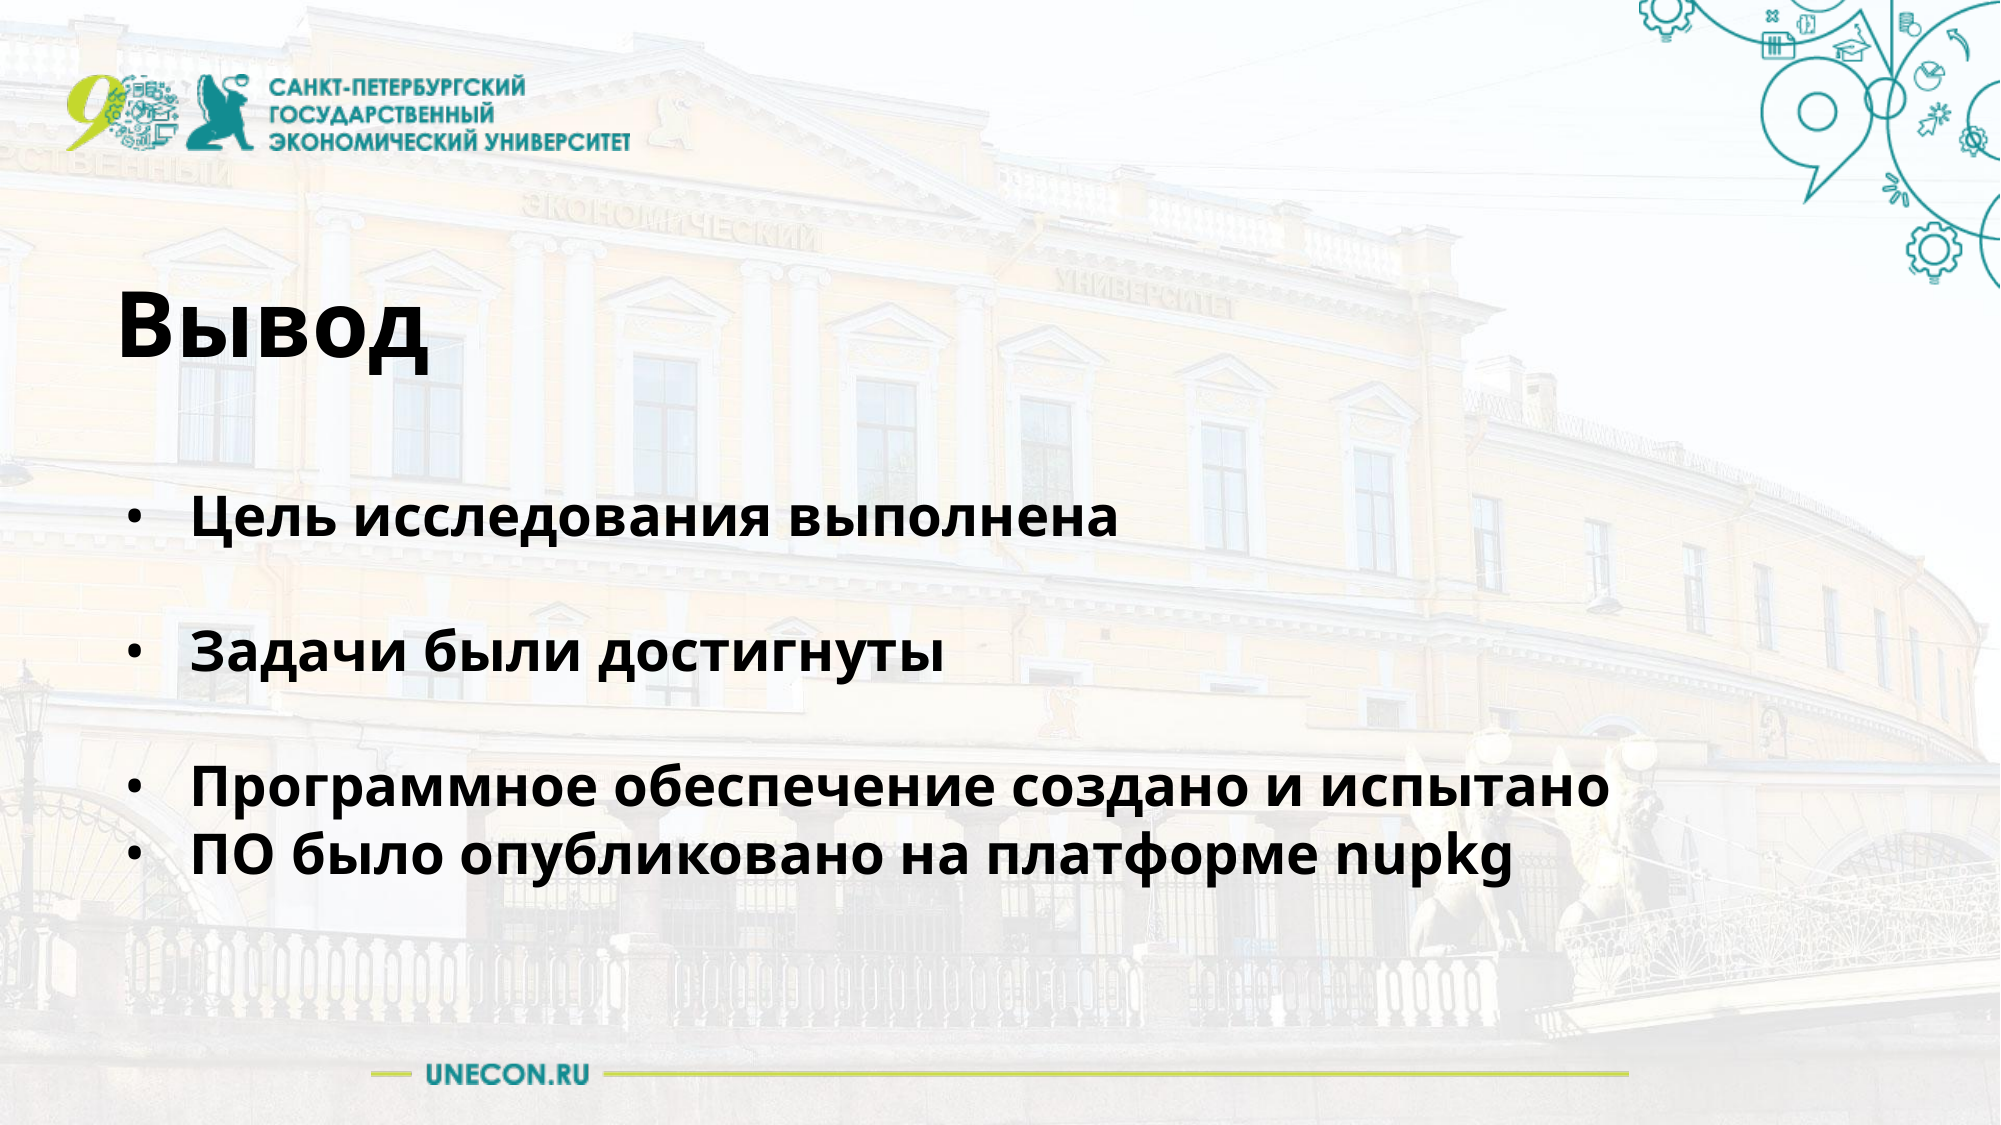

# Вывод
Цель исследования выполнена
Задачи были достигнуты
Программное обеспечение создано и испытано
ПО было опубликовано на платформе nupkg